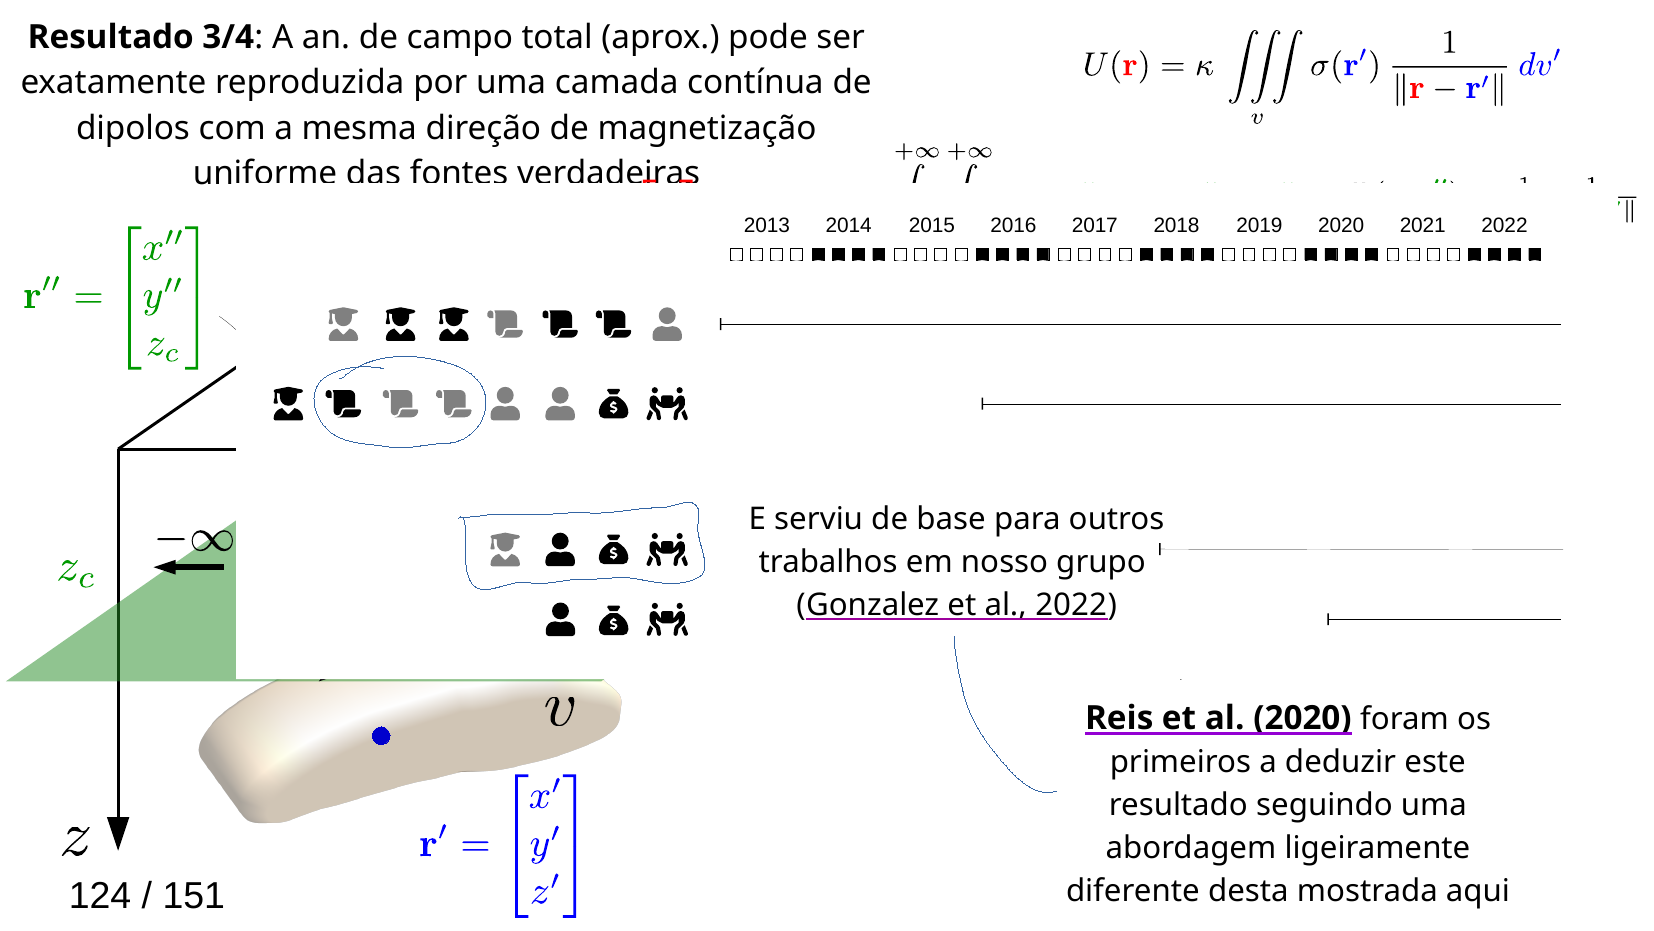

Resultado 3/4: A an. de campo total (aprox.) pode ser exatamente reproduzida por uma camada contínua de dipolos com a mesma direção de magnetização uniforme das fontes verdadeiras
Dedução:
An. de campo total (aprox.)
E serviu de base para outros trabalhos em nosso grupo
(Gonzalez et al., 2022)
Reis et al. (2020) foram os primeiros a deduzir este resultado seguindo uma abordagem ligeiramente diferente desta mostrada aqui